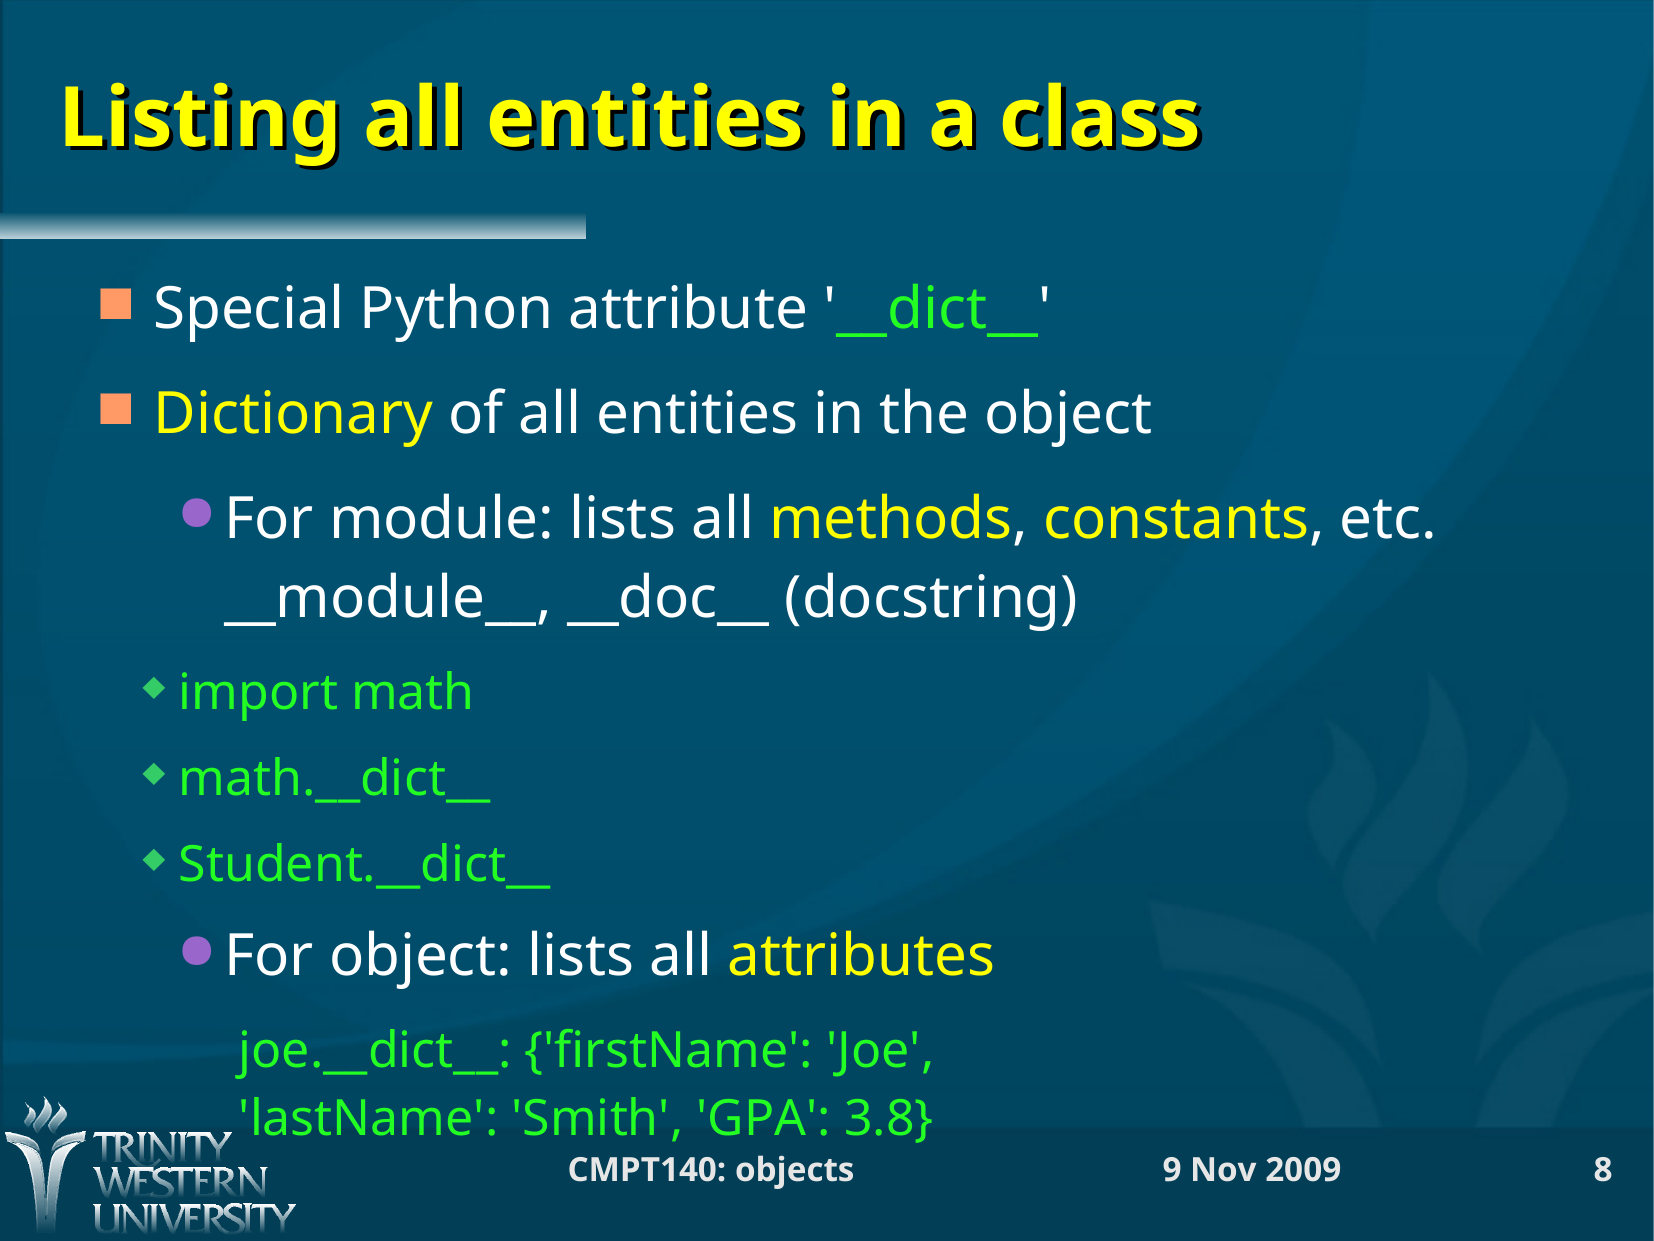

# Listing all entities in a class
Special Python attribute '__dict__'
Dictionary of all entities in the object
For module: lists all methods, constants, etc.
__module__, __doc__ (docstring)
import math
math.__dict__
Student.__dict__
For object: lists all attributes
joe.__dict__: {'firstName': 'Joe',
'lastName': 'Smith', 'GPA': 3.8}
CMPT140: objects
9 Nov 2009
8